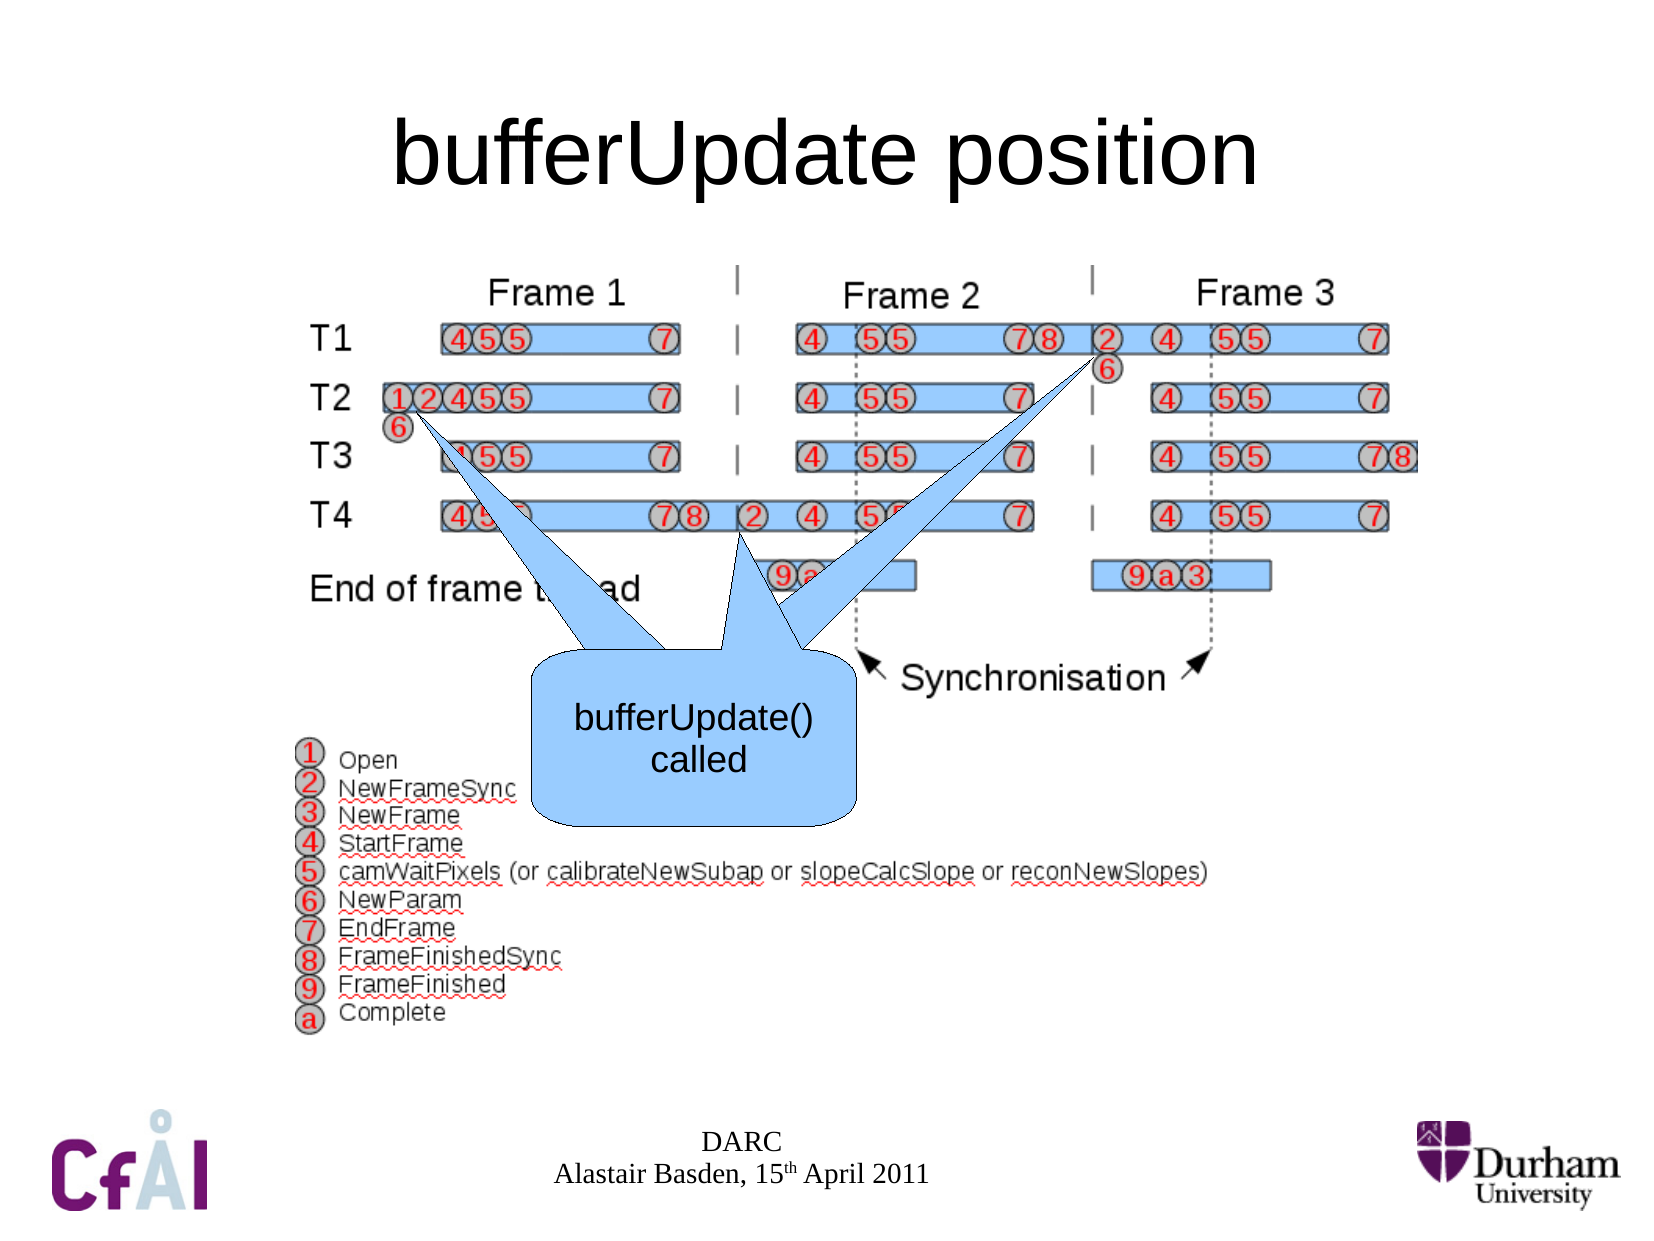

# bufferUpdate position
bufferUpdate()
 called
bufferUpdate()
 called
bufferUpdate()
 called